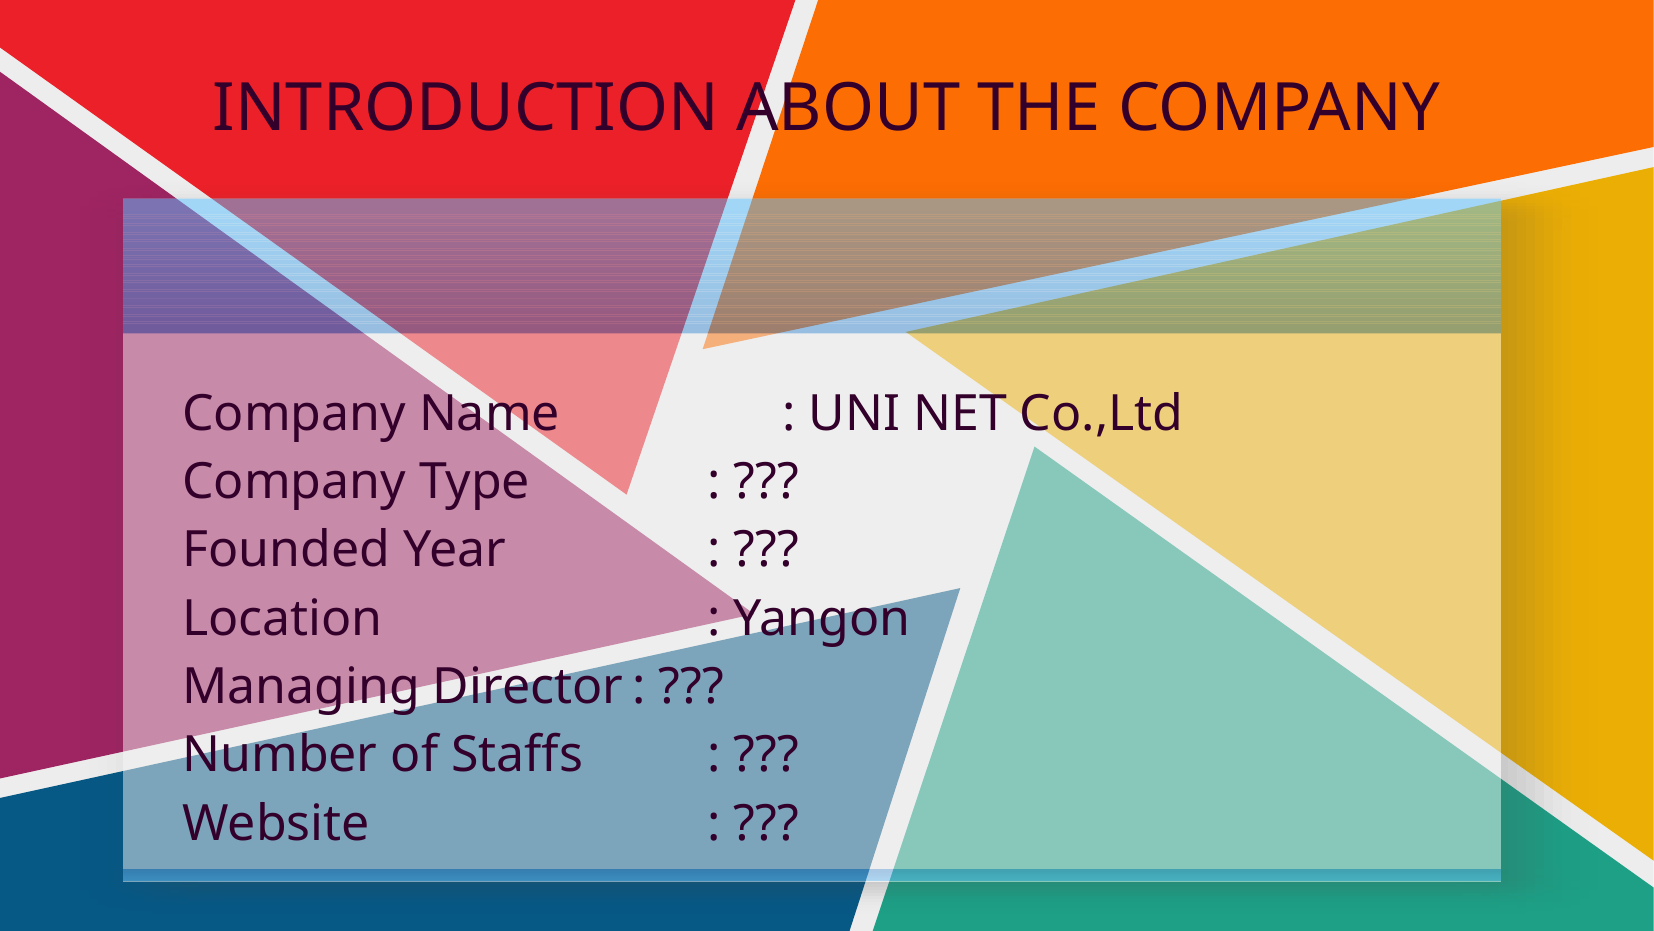

# INTRODUCTION ABOUT THE COMPANY
		Company Name 			: UNI NET Co.,Ltd
		Company Type			: ???
	 	Founded Year 			: ???
		Location					: Yangon
		Managing Director	: ???
		Number of Staffs		: ???
		Website					: ???